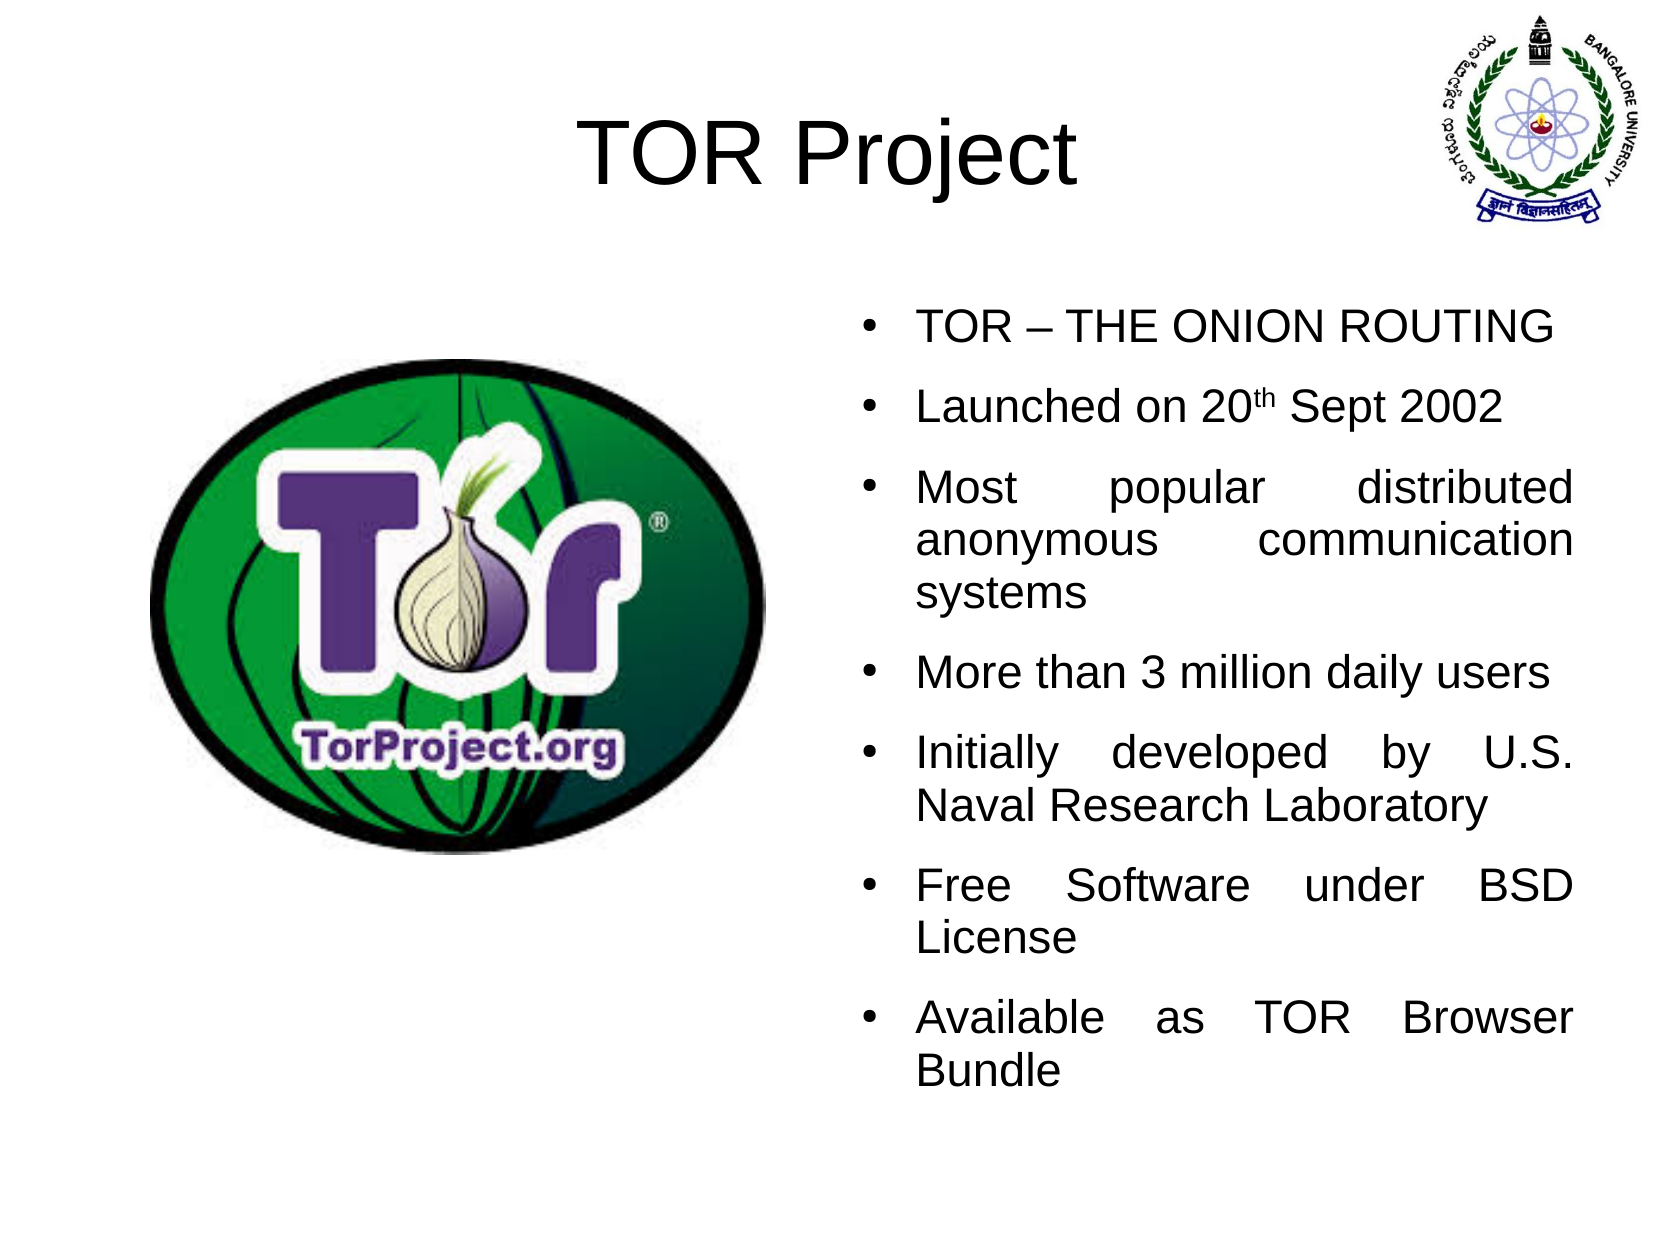

# TOR Project
TOR – THE ONION ROUTING
Launched on 20th Sept 2002
Most popular distributed anonymous communication systems
More than 3 million daily users
Initially developed by U.S. Naval Research Laboratory
Free Software under BSD License
Available as TOR Browser Bundle